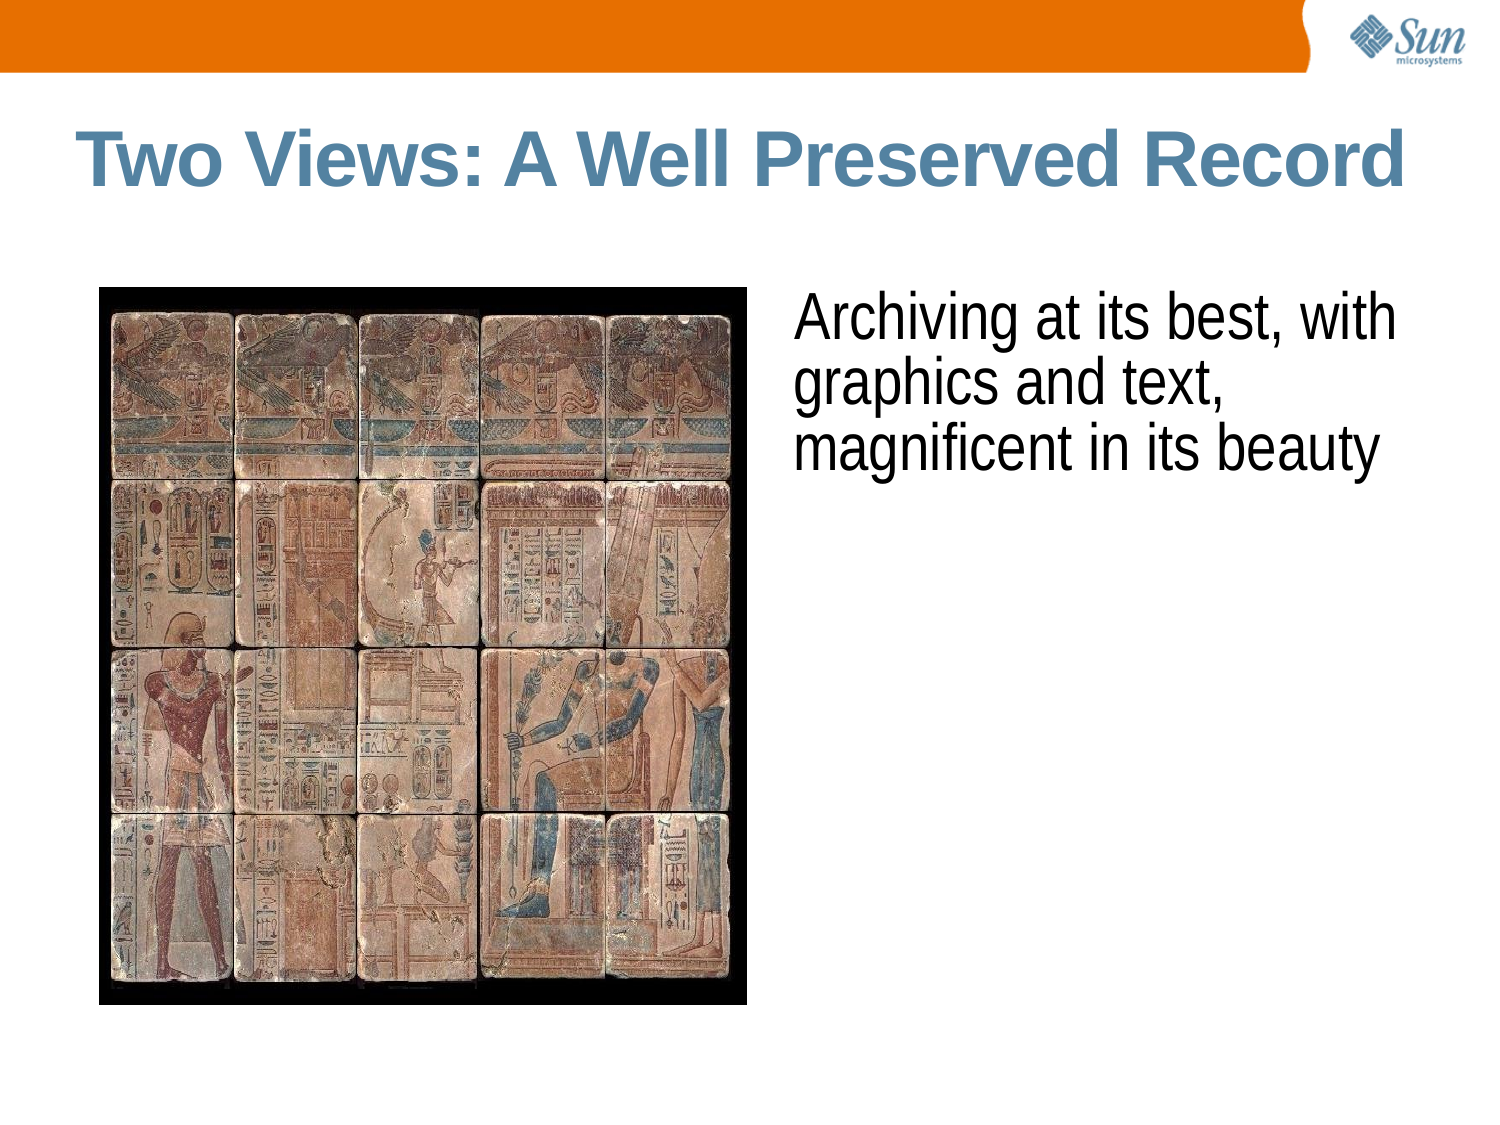

# Two Views: A Well Preserved Record
Archiving at its best, with graphics and text, magnificent in its beauty